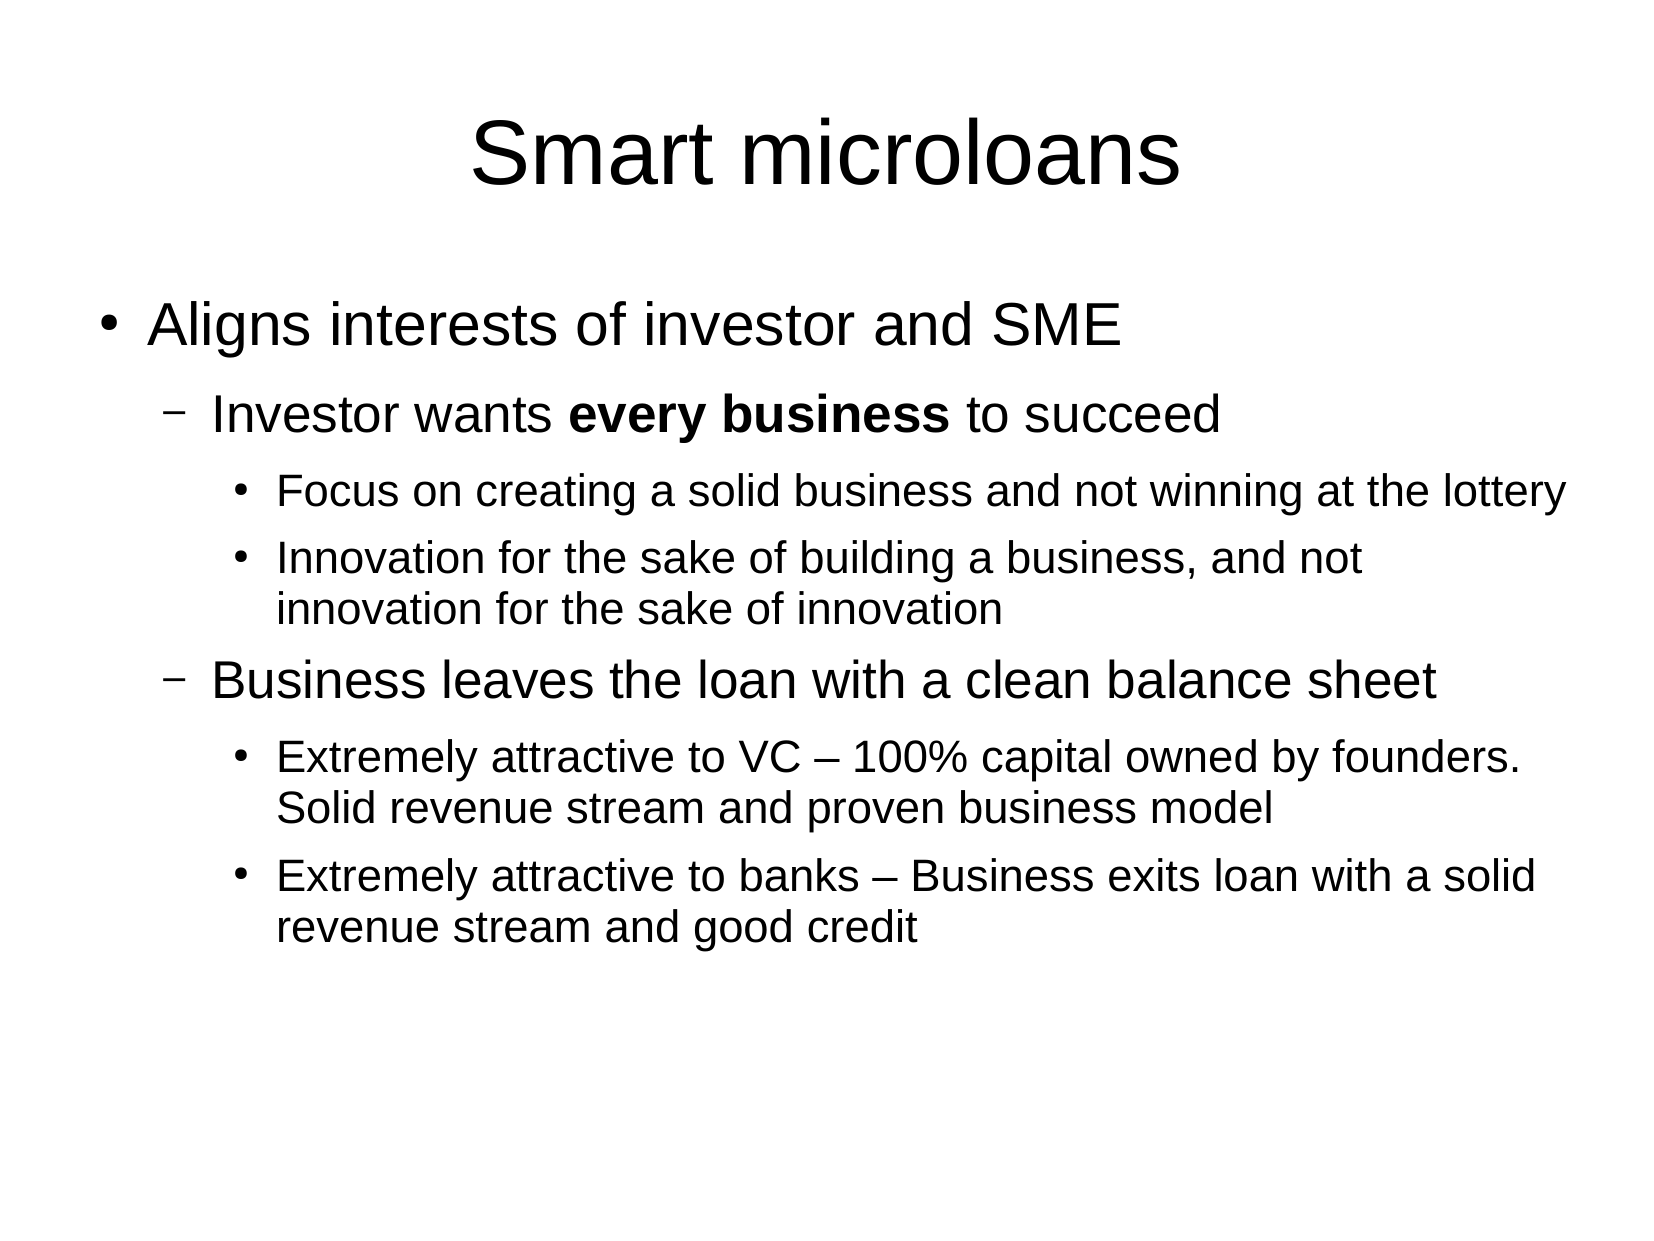

# Smart microloans
Aligns interests of investor and SME
Investor wants every business to succeed
Focus on creating a solid business and not winning at the lottery
Innovation for the sake of building a business, and not innovation for the sake of innovation
Business leaves the loan with a clean balance sheet
Extremely attractive to VC – 100% capital owned by founders. Solid revenue stream and proven business model
Extremely attractive to banks – Business exits loan with a solid revenue stream and good credit